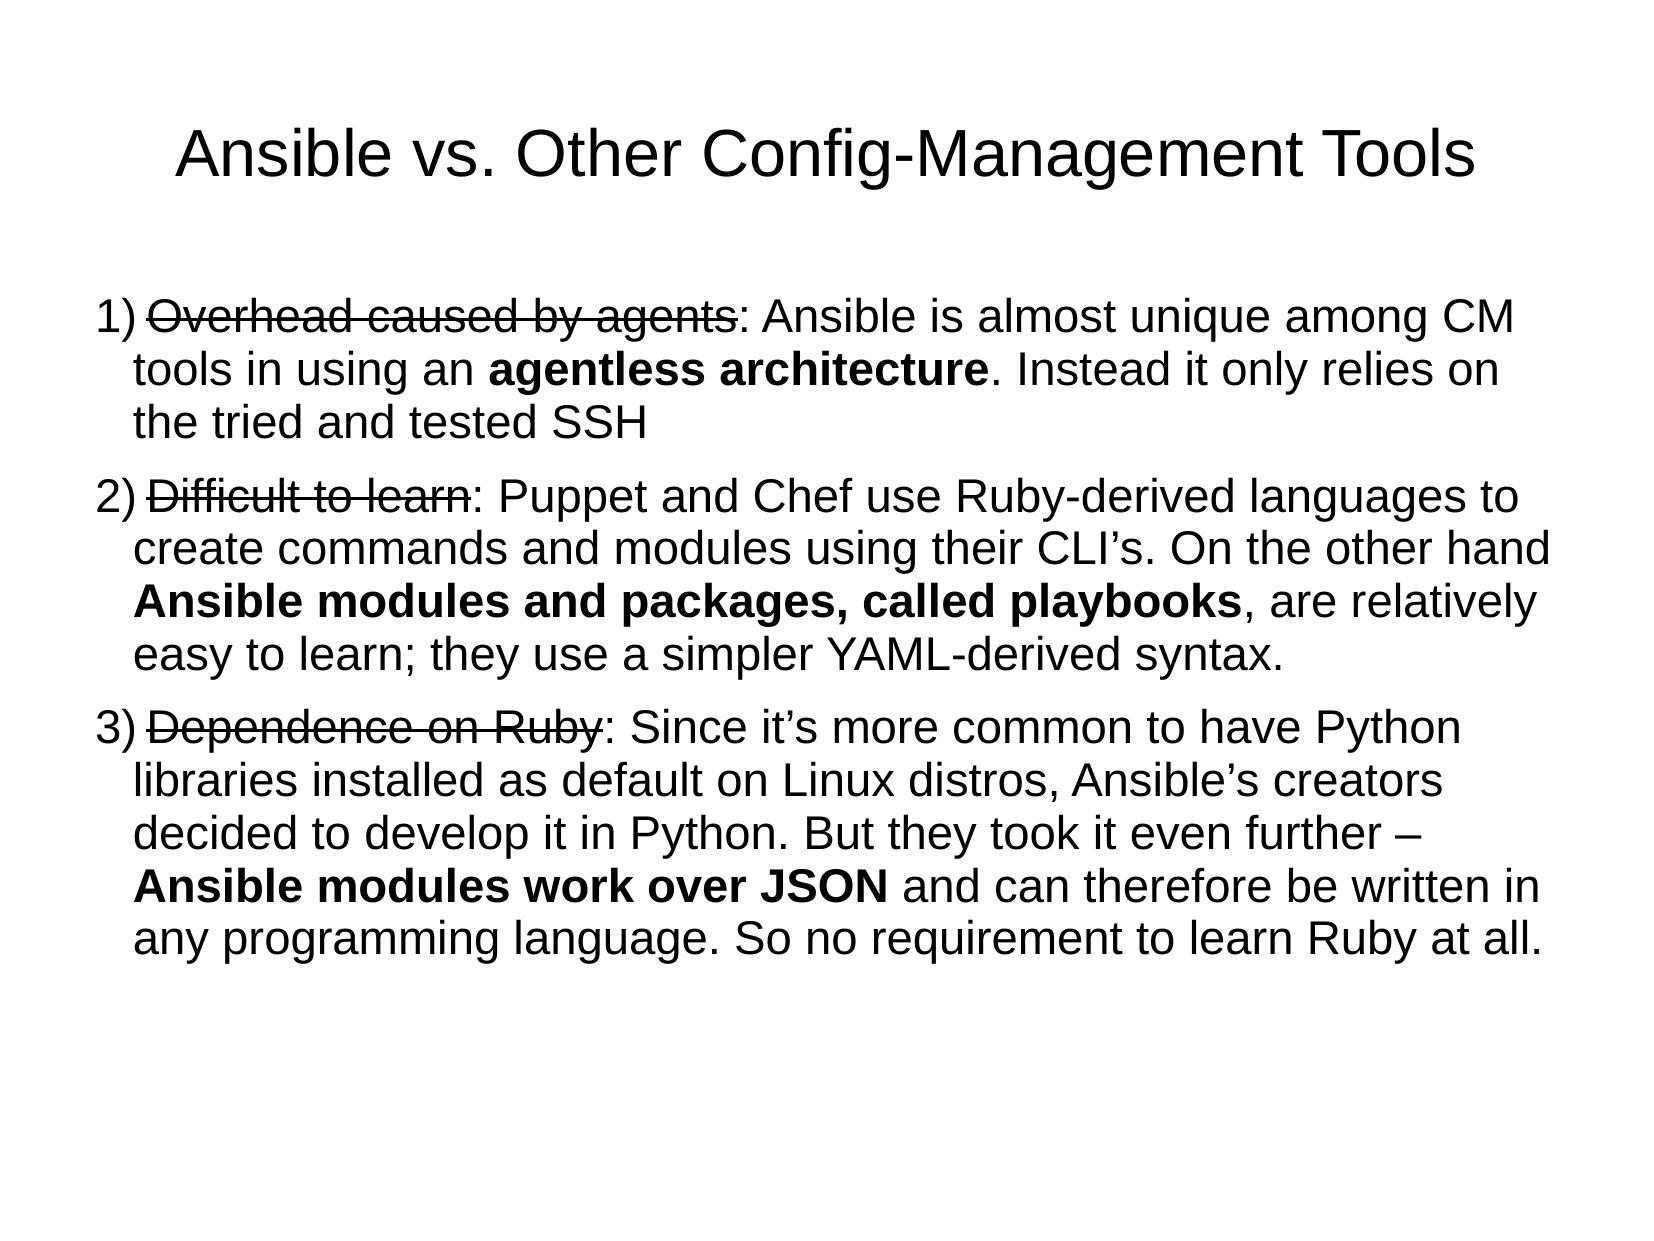

# Ansible vs. Other Config-Management Tools
 Overhead caused by agents: Ansible is almost unique among CM tools in using an agentless architecture. Instead it only relies on the tried and tested SSH
 Difficult to learn: Puppet and Chef use Ruby-derived languages to create commands and modules using their CLI’s. On the other hand Ansible modules and packages, called playbooks, are relatively easy to learn; they use a simpler YAML-derived syntax.
 Dependence on Ruby: Since it’s more common to have Python libraries installed as default on Linux distros, Ansible’s creators decided to develop it in Python. But they took it even further – Ansible modules work over JSON and can therefore be written in any programming language. So no requirement to learn Ruby at all.